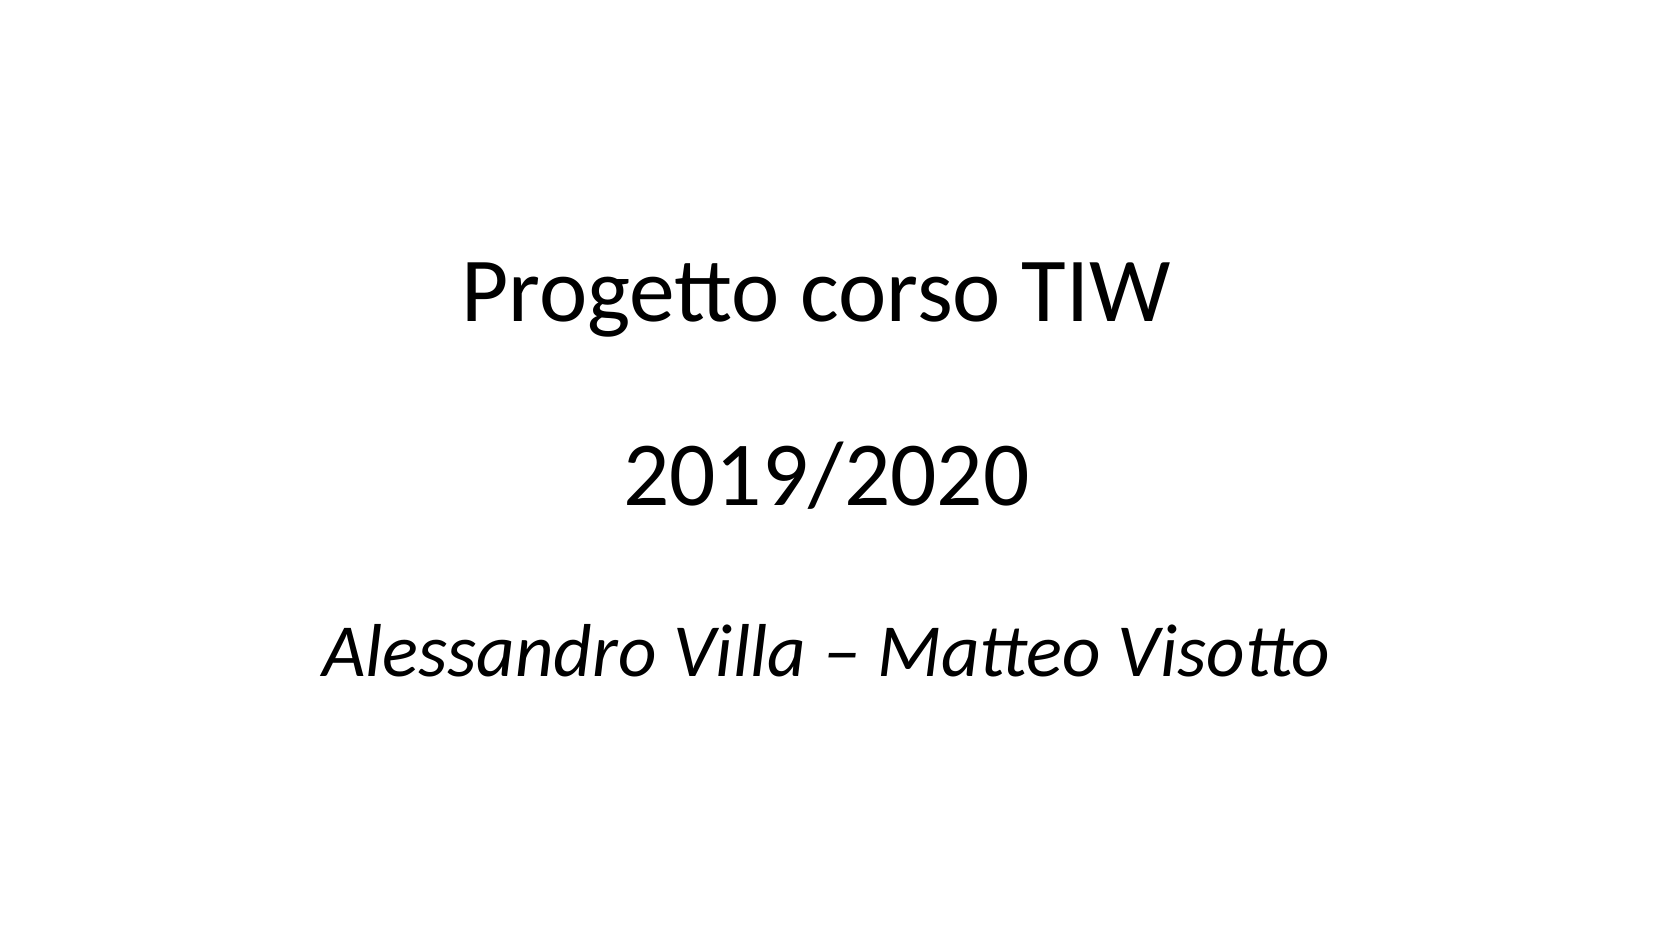

# Progetto corso TIW
2019/2020
Alessandro Villa – Matteo Visotto